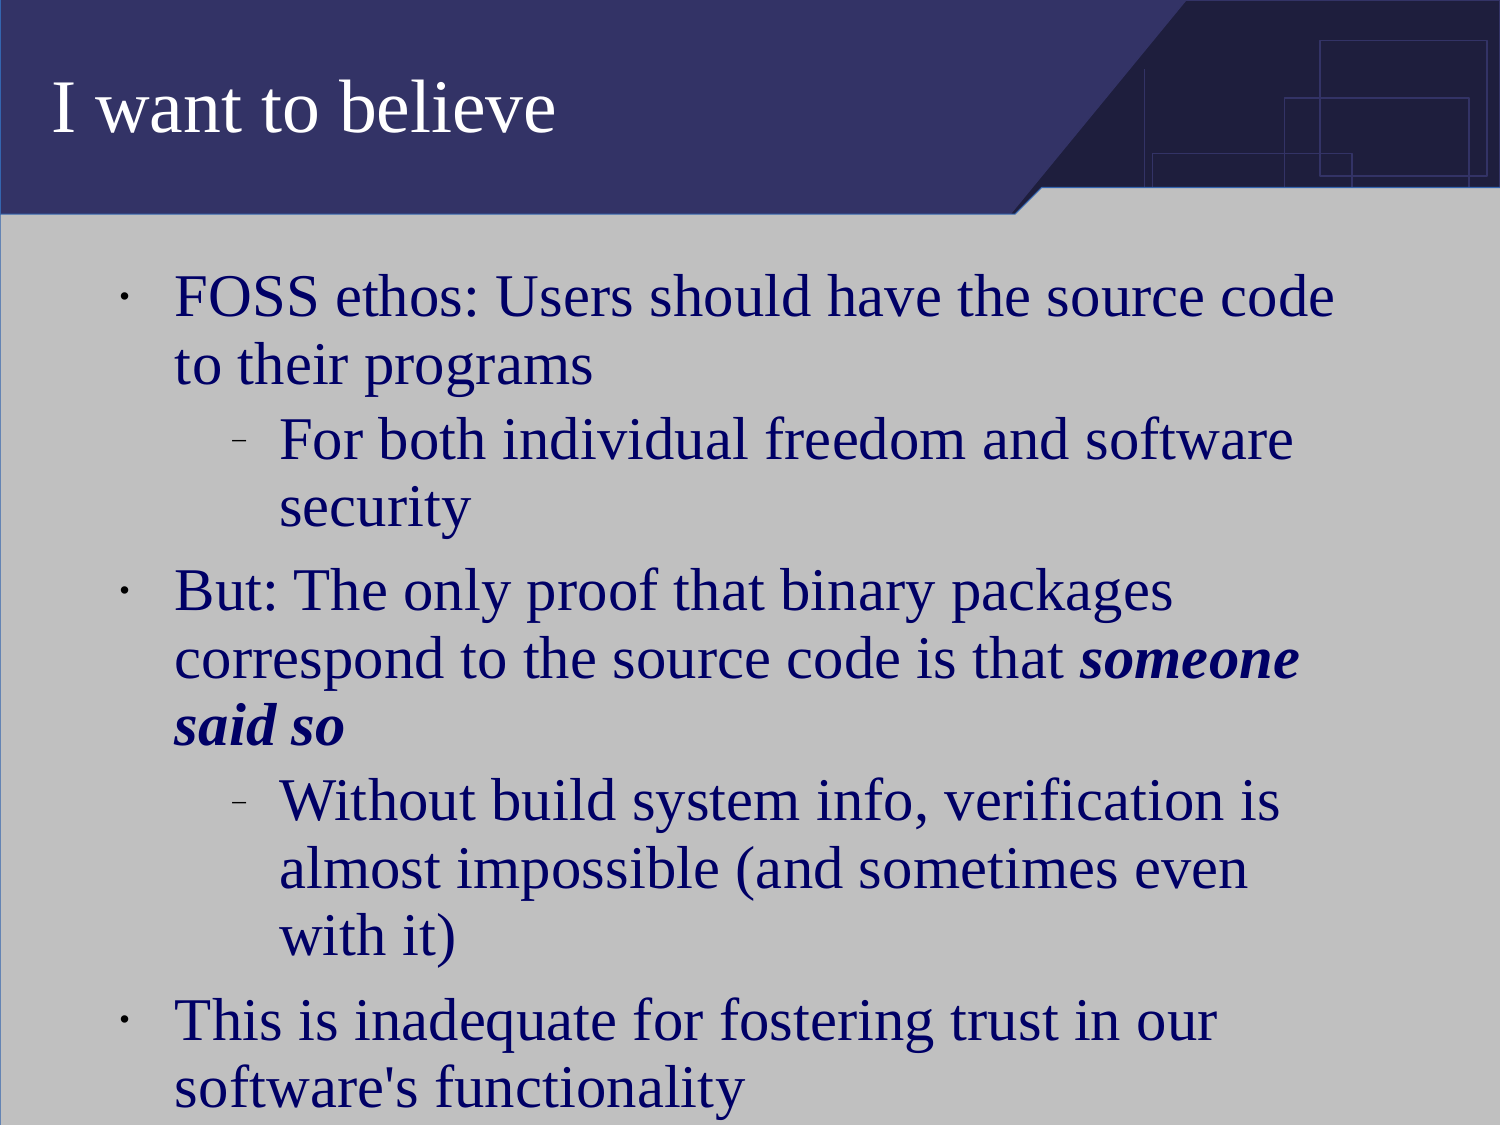

I want to believe
FOSS ethos: Users should have the source code to their programs
For both individual freedom and software security
But: The only proof that binary packages correspond to the source code is that someone said so
Without build system info, verification is almost impossible (and sometimes even with it)
This is inadequate for fostering trust in our software's functionality
We'll argue it's also inadequate in general